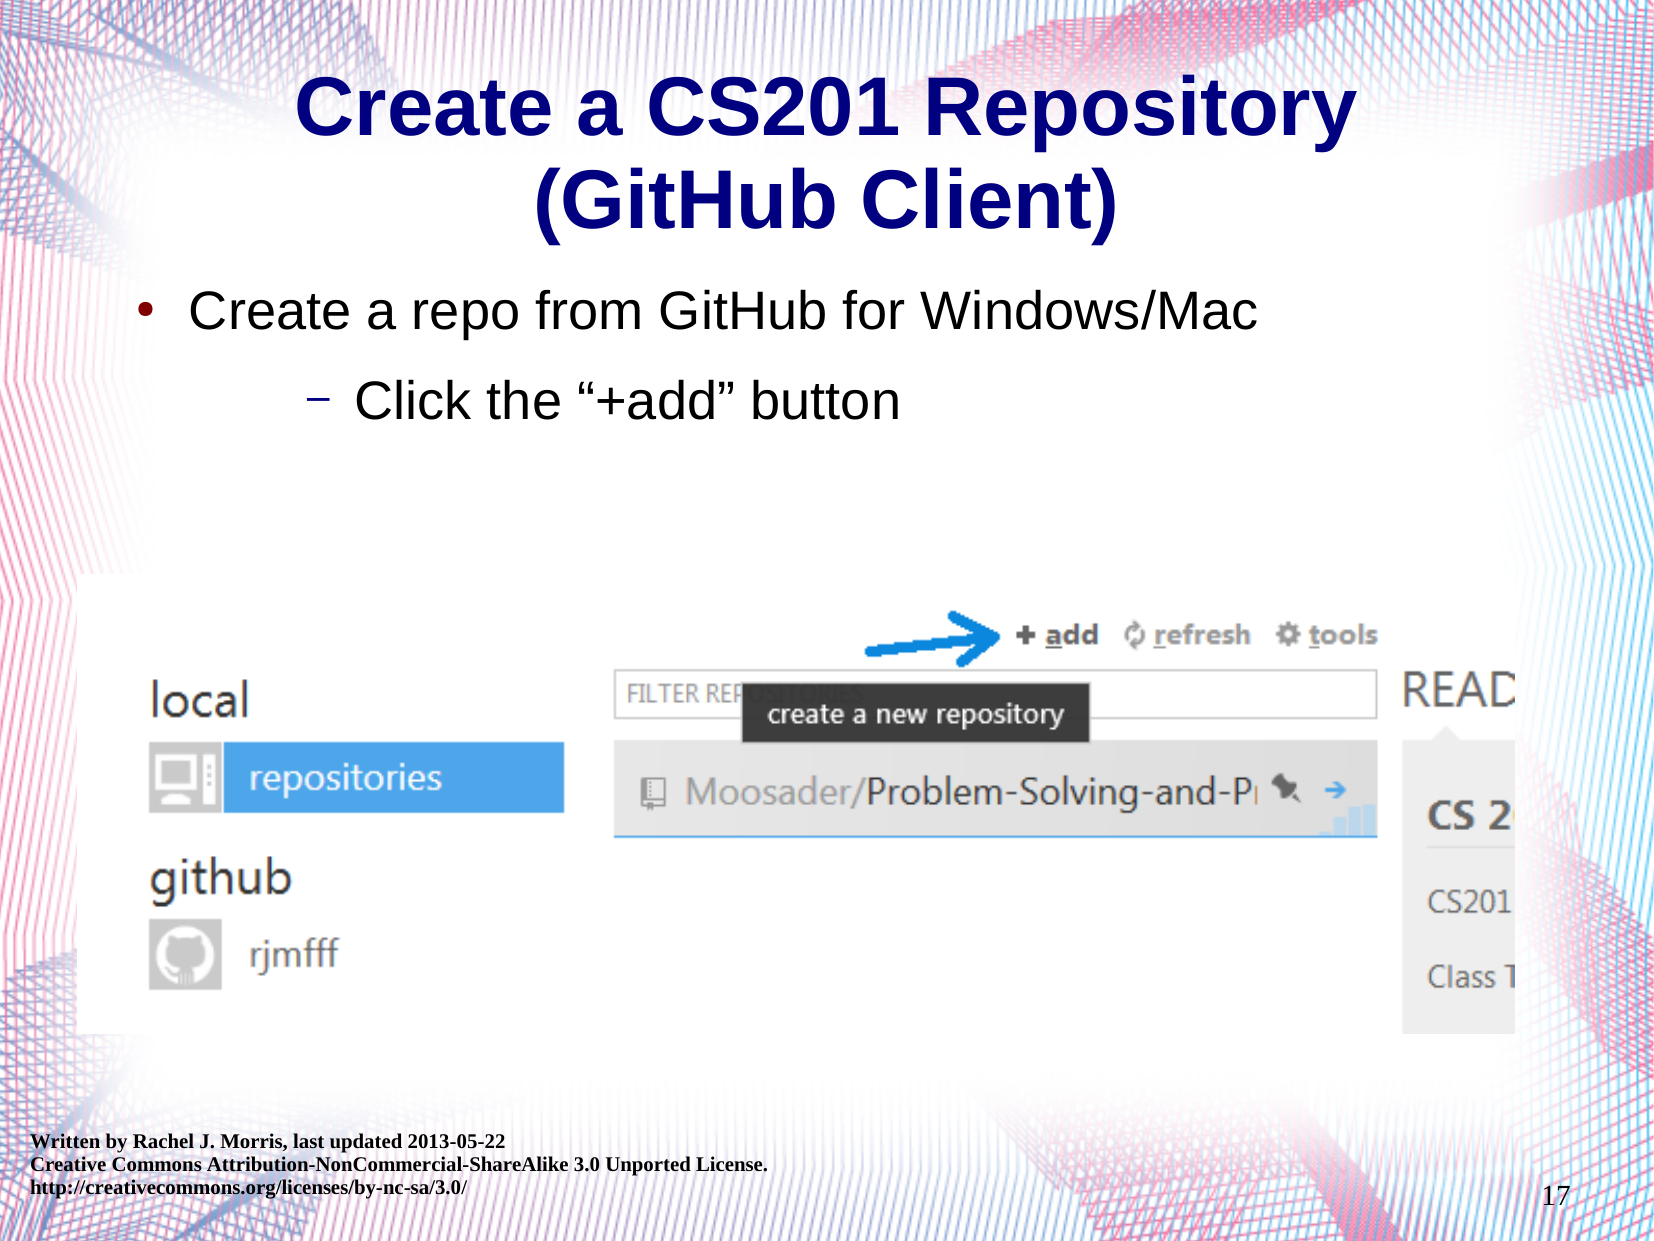

# Create a CS201 Repository (GitHub Client)
Create a repo from GitHub for Windows/Mac
Click the “+add” button
17